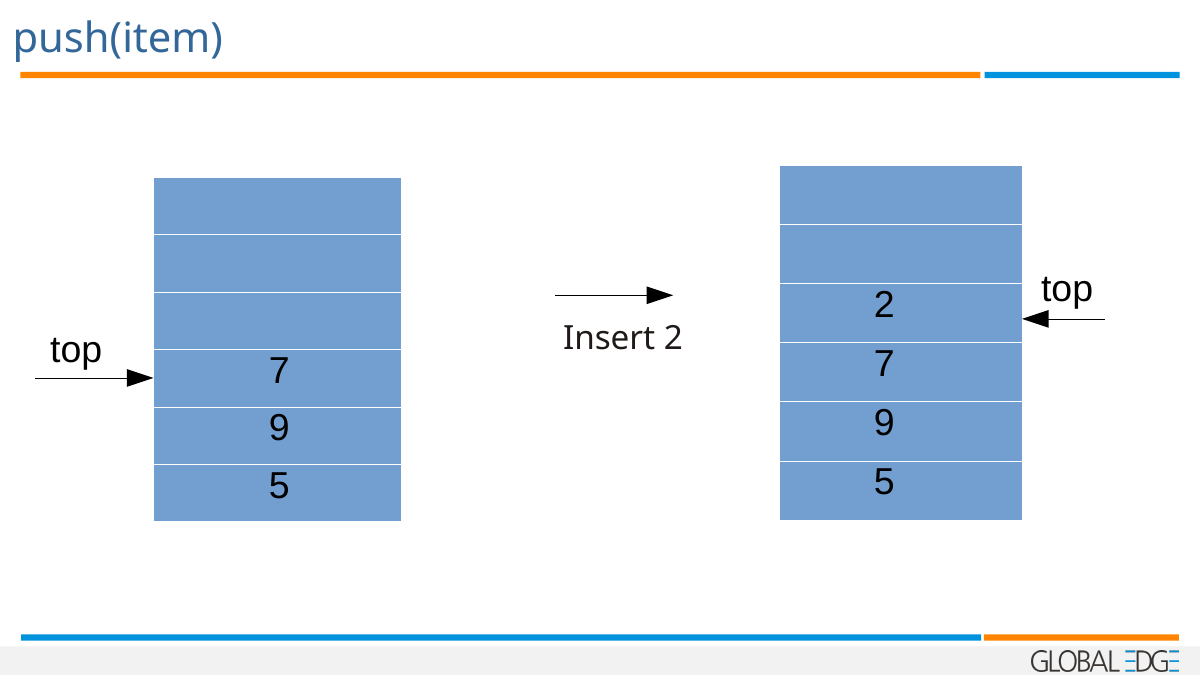

# push(item)
| |
| --- |
| |
| 2 |
| 7 |
| 9 |
| 5 |
| |
| --- |
| |
| |
| 7 |
| 9 |
| 5 |
 top
Insert 2
top